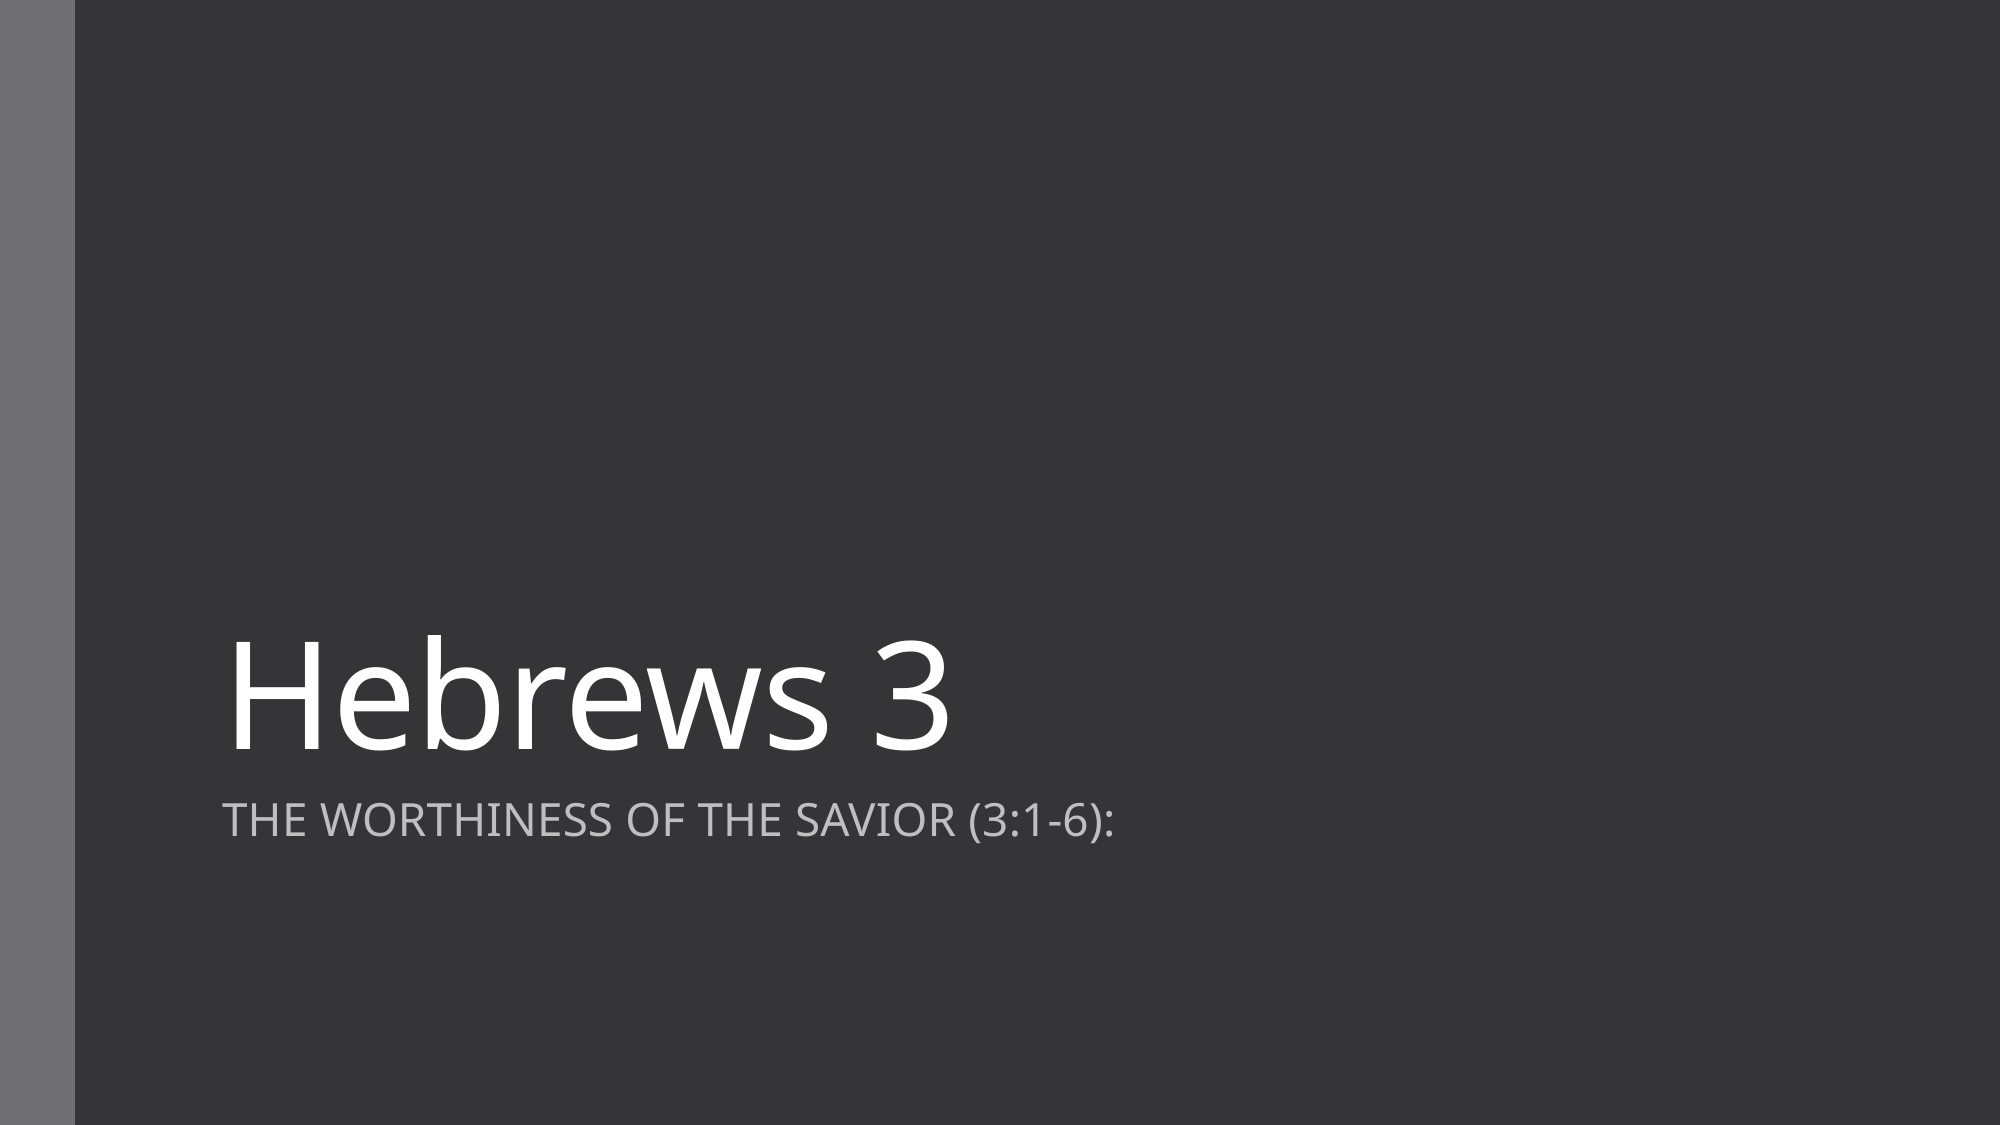

# Hebrews 3
THE WORTHINESS OF THE SAVIOR (3:1-6):